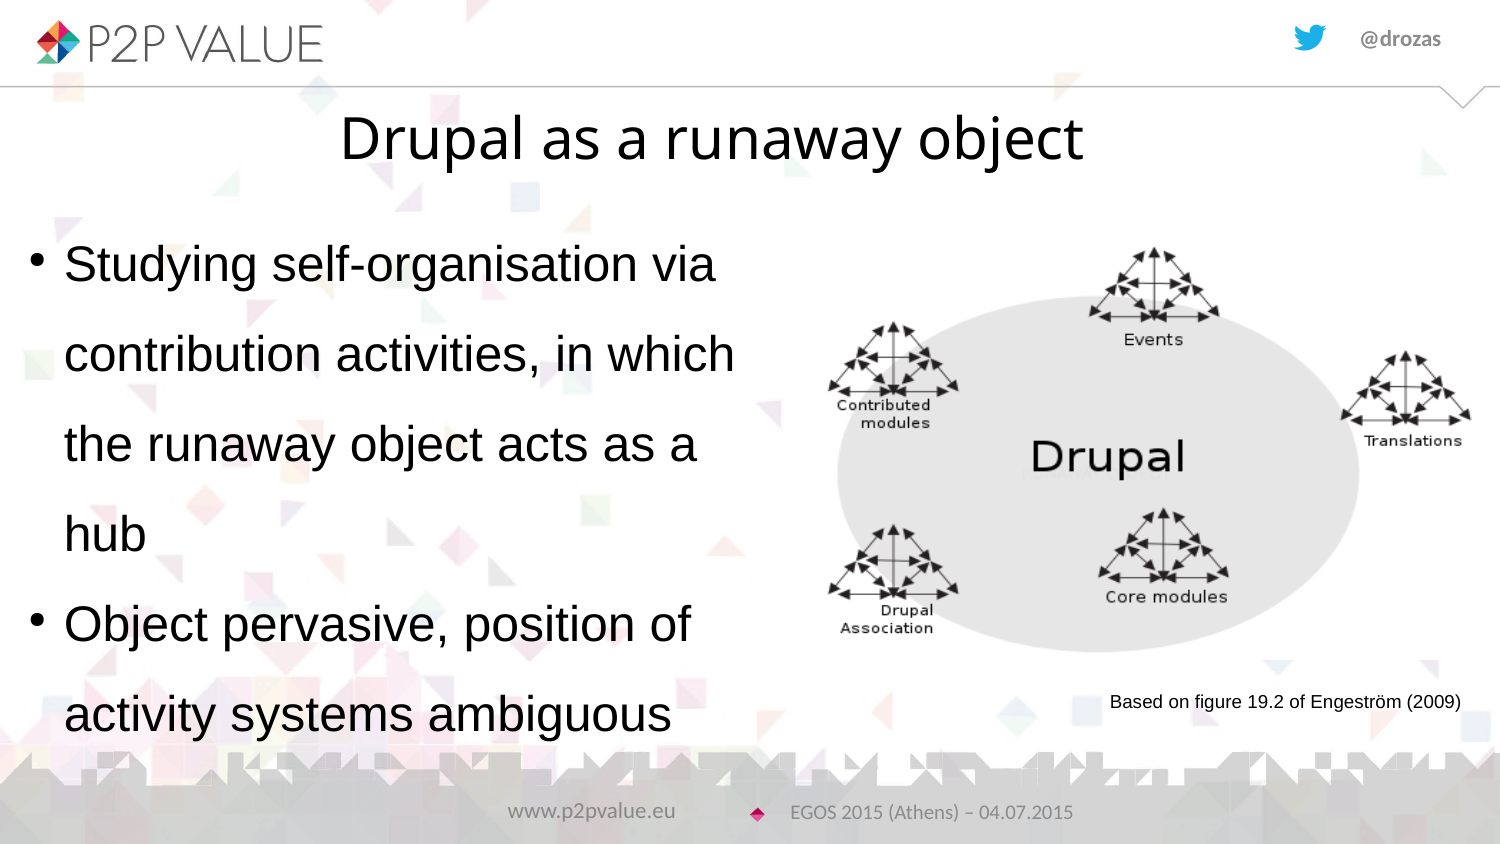

@drozas
# Drupal as a runaway object
Studying self-organisation via
contribution activities, in which
the runaway object acts as a hub
Object pervasive, position of
activity systems ambiguous
Based on figure 19.2 of Engeström (2009)
13
EGOS 2015 (Athens) – 04.07.2015
www.p2pvalue.eu